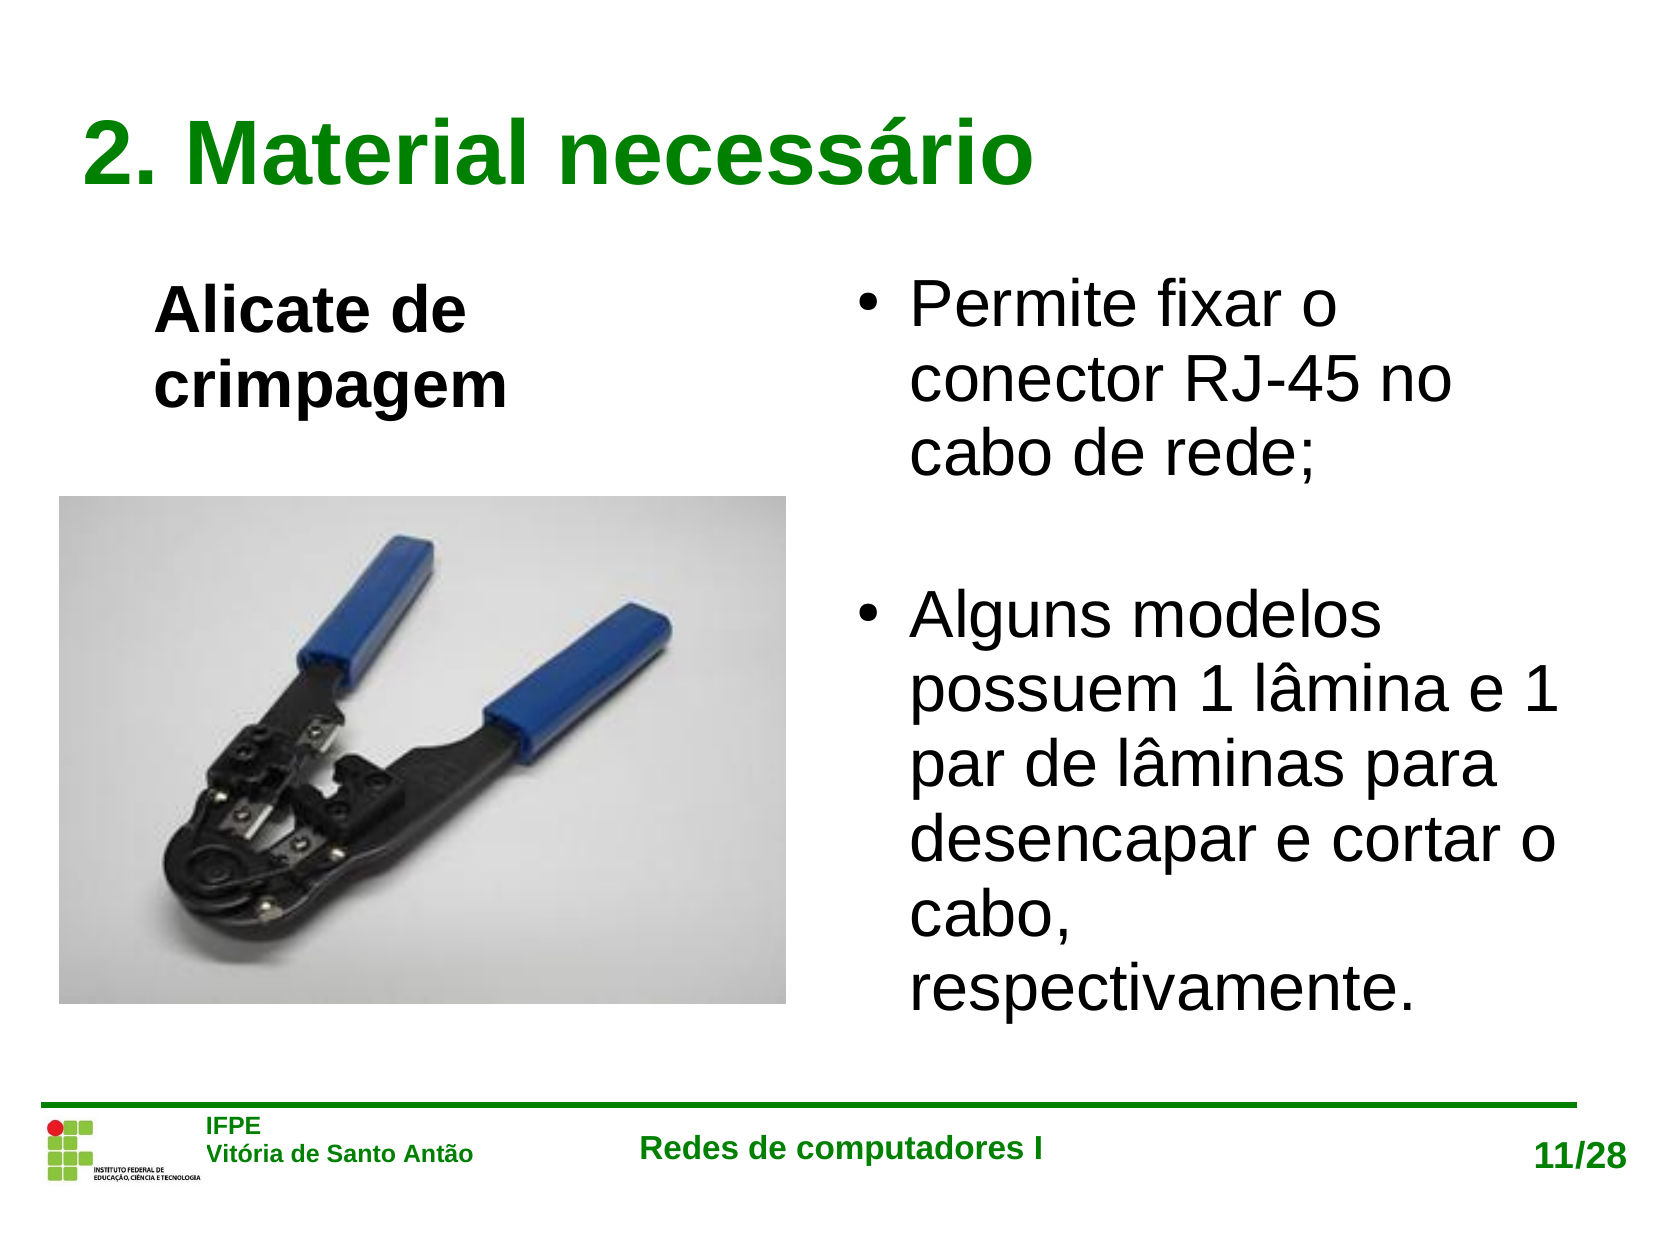

# 2. Material necessário
Permite fixar o conector RJ-45 no cabo de rede;
Alguns modelos possuem 1 lâmina e 1 par de lâminas para desencapar e cortar o cabo, respectivamente.
Alicate de crimpagem